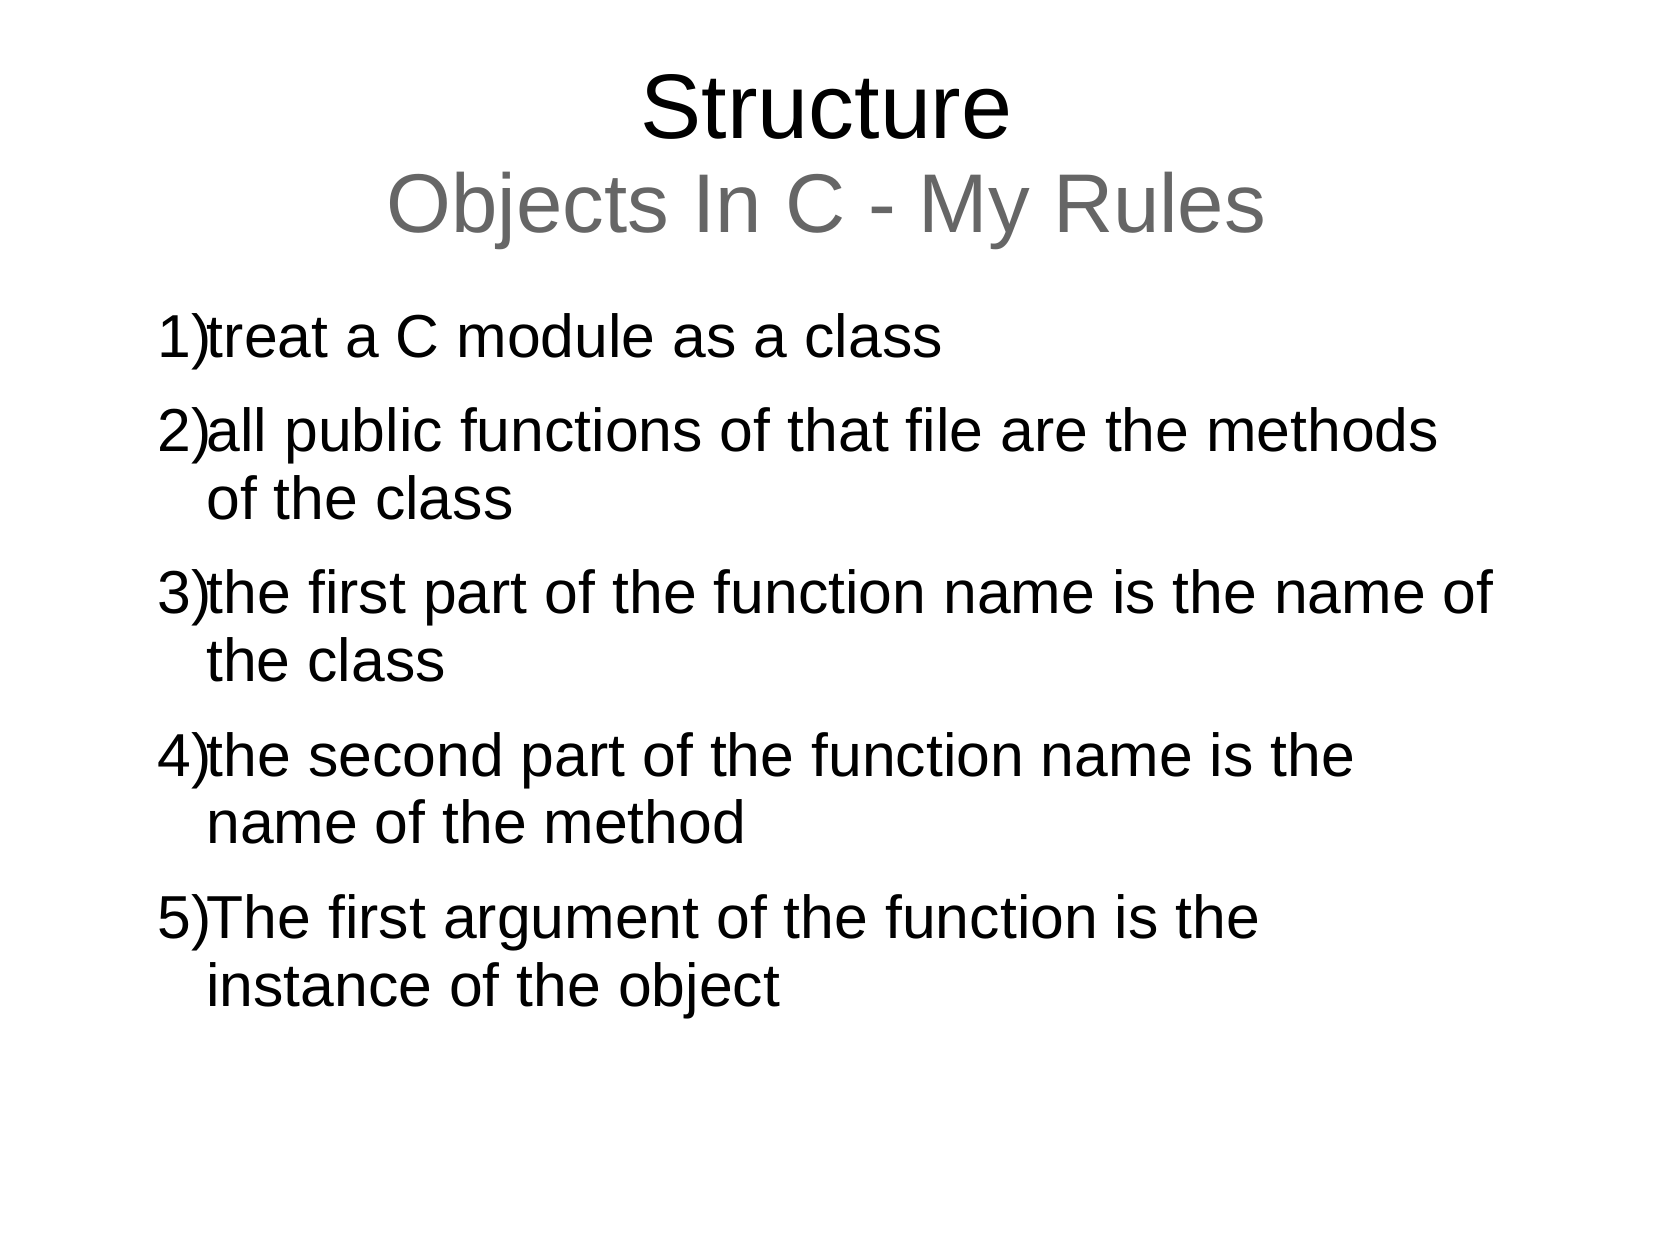

# Structure Objects In C - My Rules
treat a C module as a class
all public functions of that file are the methods of the class
the first part of the function name is the name of the class
the second part of the function name is the name of the method
The first argument of the function is the instance of the object